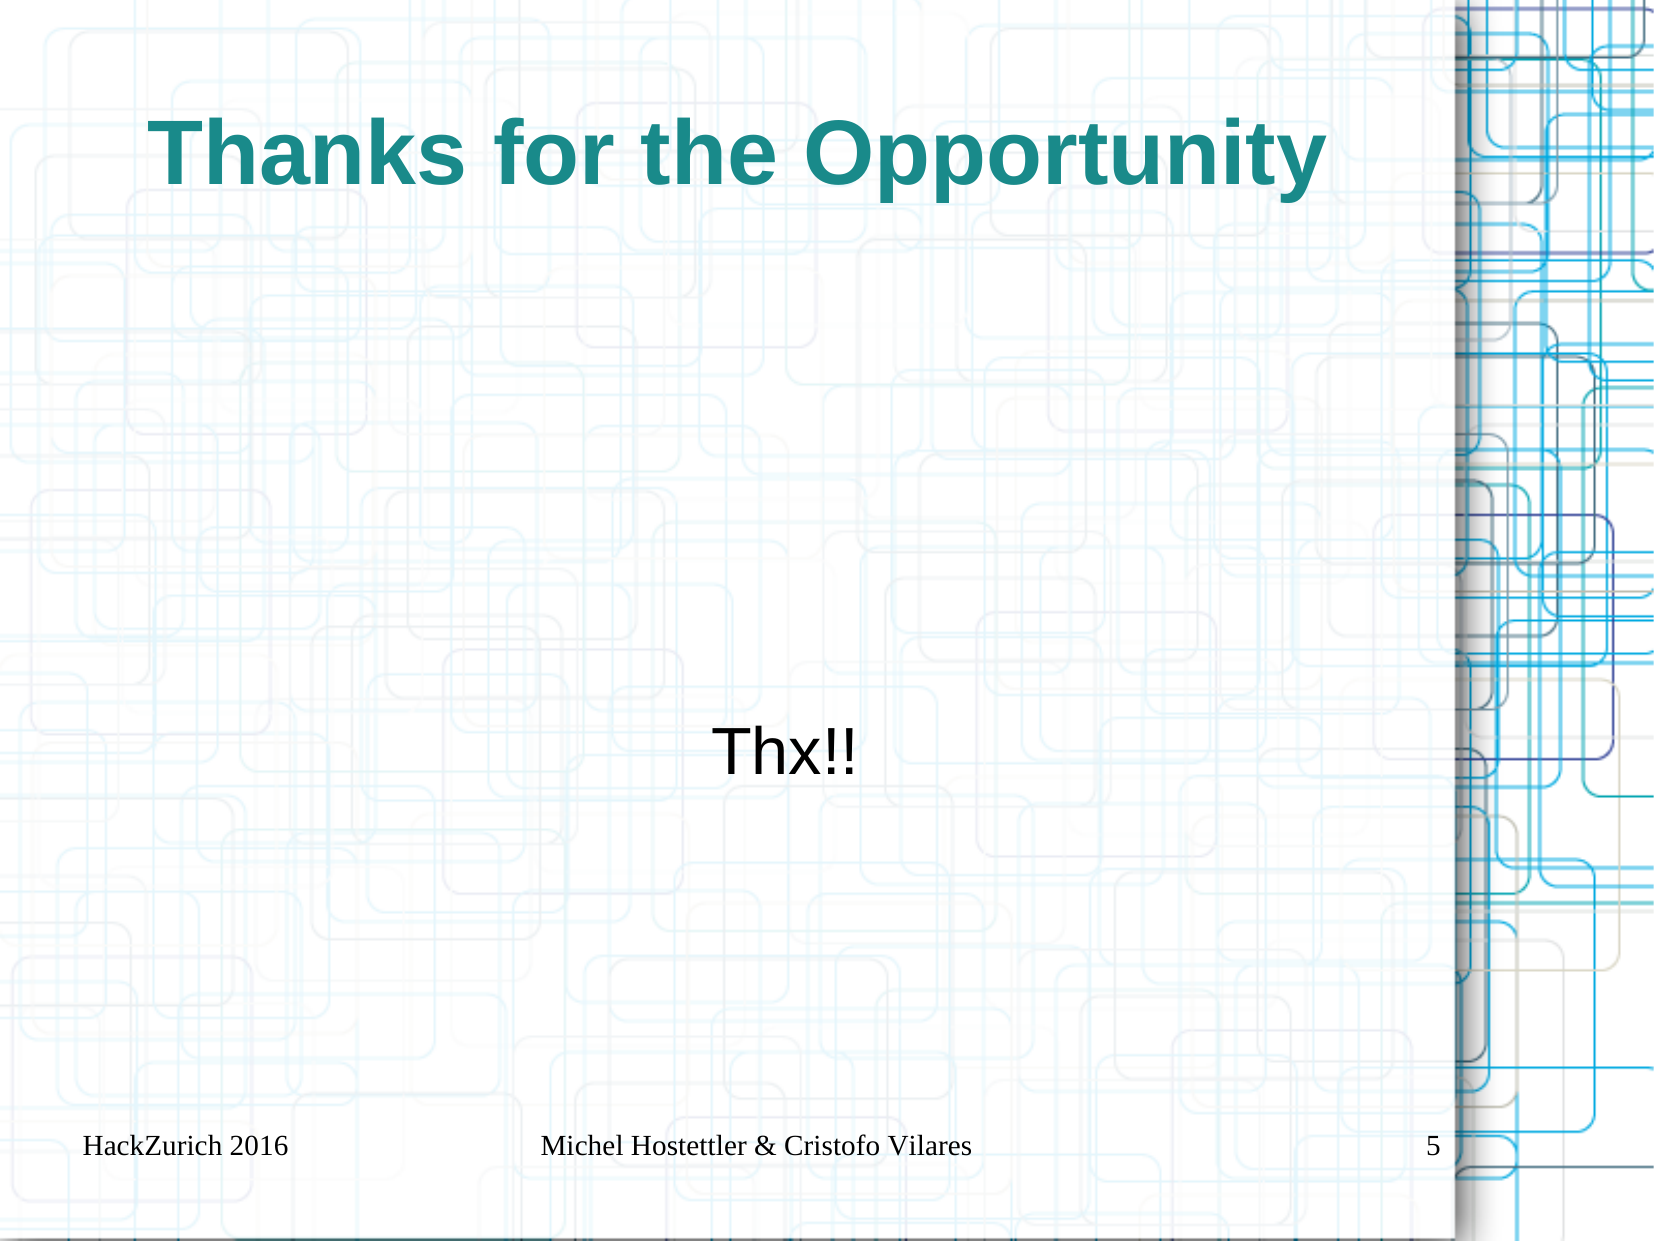

# Thanks for the Opportunity
Thx!!
HackZurich 2016
Michel Hostettler & Cristofo Vilares
5